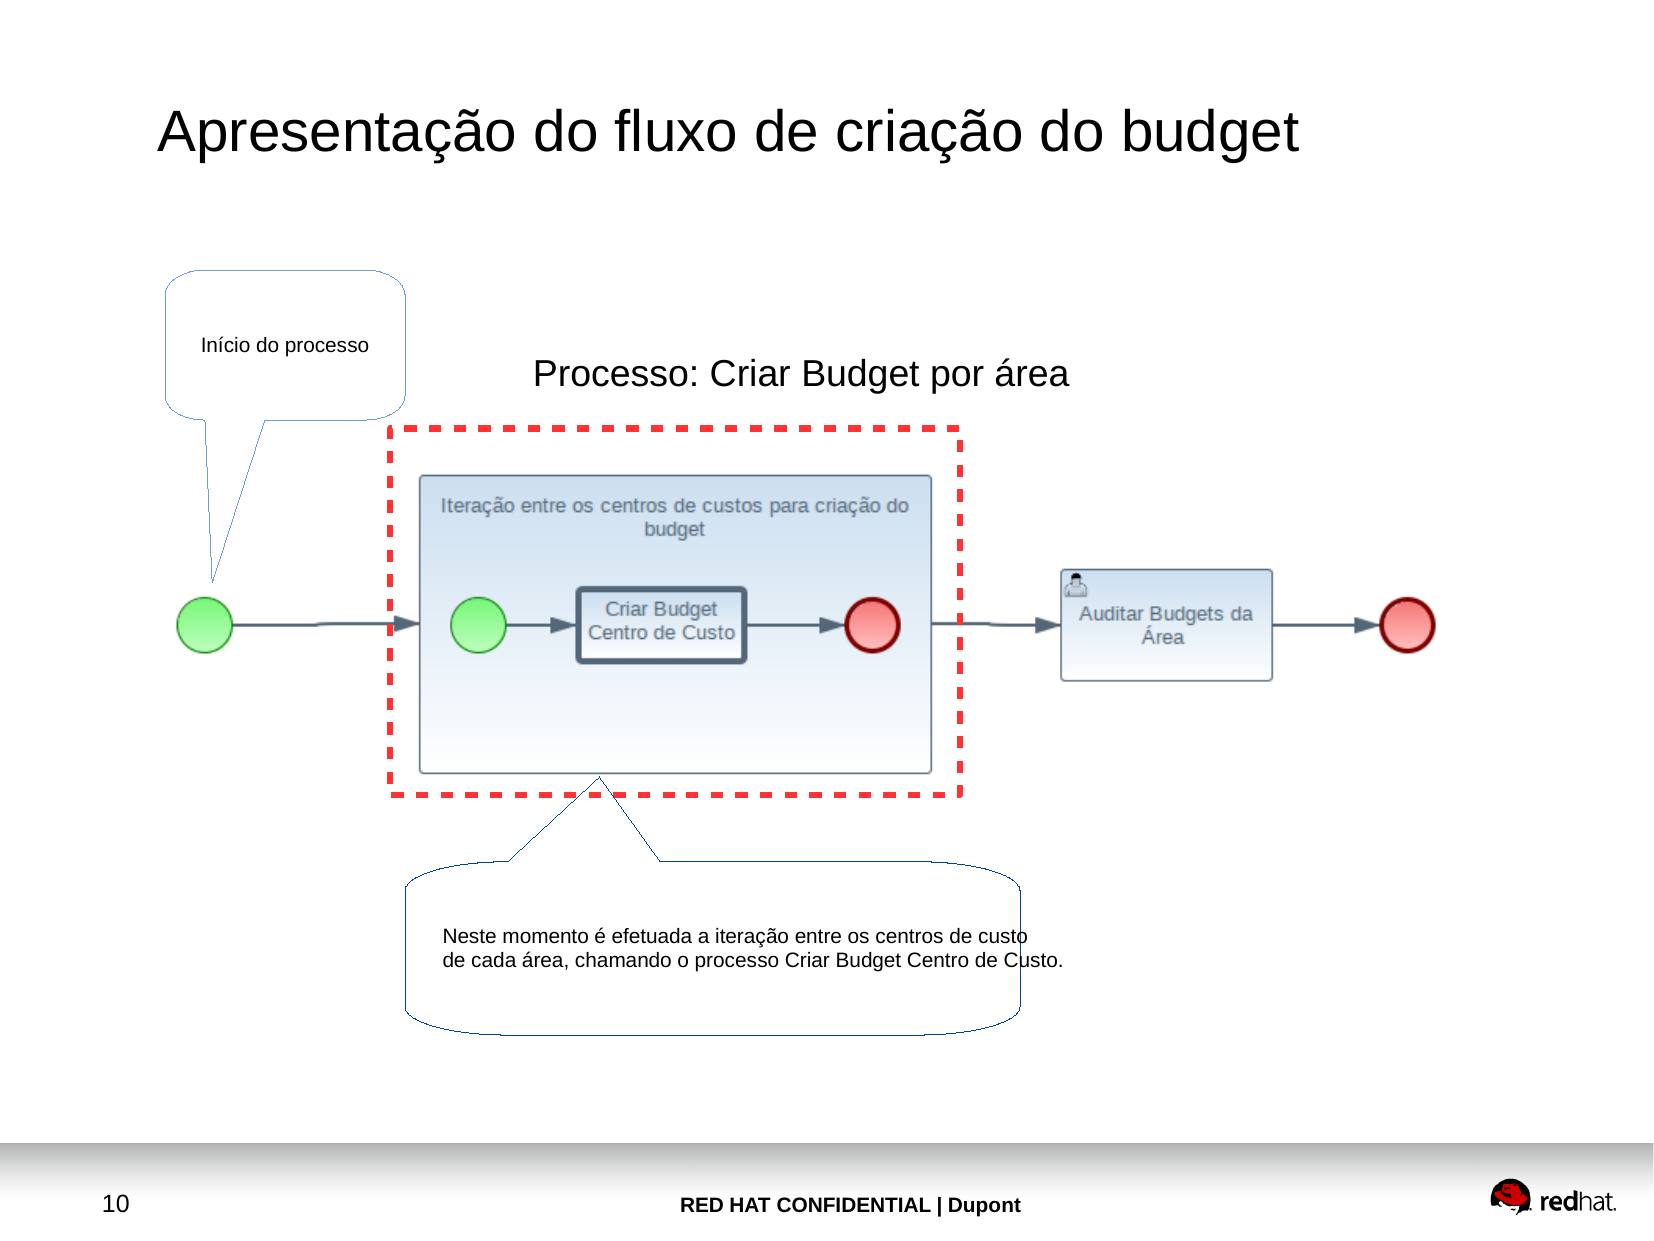

Apresentação do fluxo de criação do budget
Início do processo
Processo: Criar Budget por área
Neste momento é efetuada a iteração entre os centros de custo
de cada área, chamando o processo Criar Budget Centro de Custo.